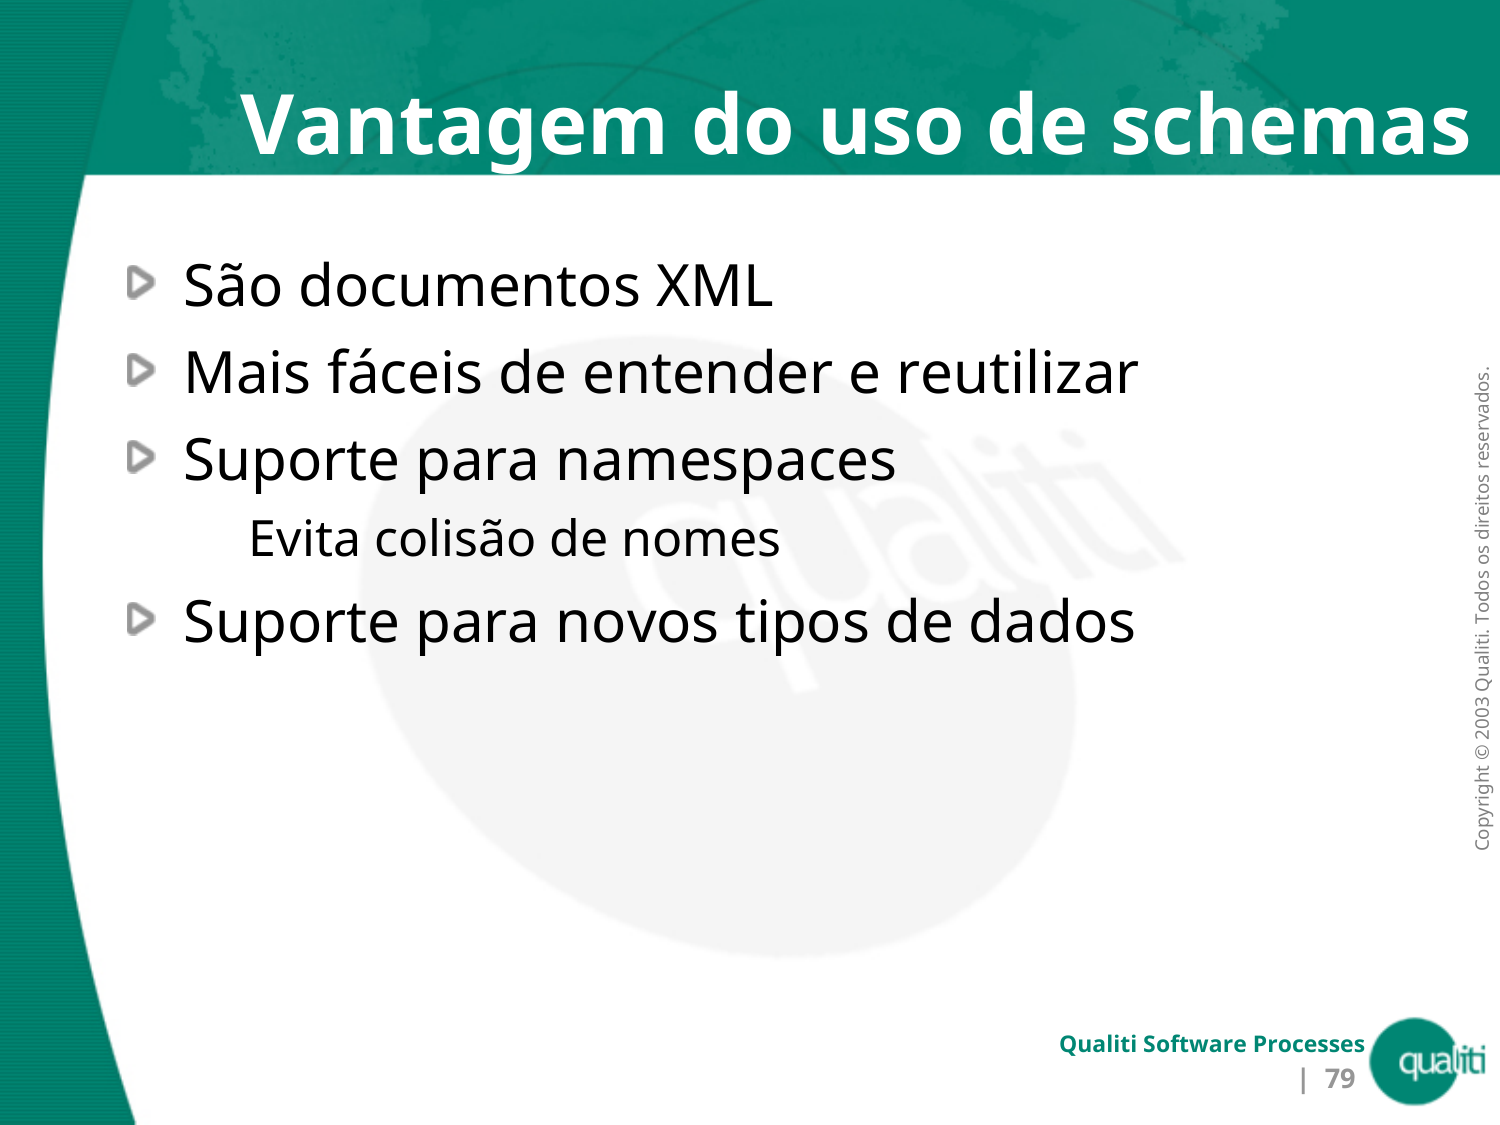

# Vantagem do uso de schemas
São documentos XML
Mais fáceis de entender e reutilizar
Suporte para namespaces
Evita colisão de nomes
Suporte para novos tipos de dados